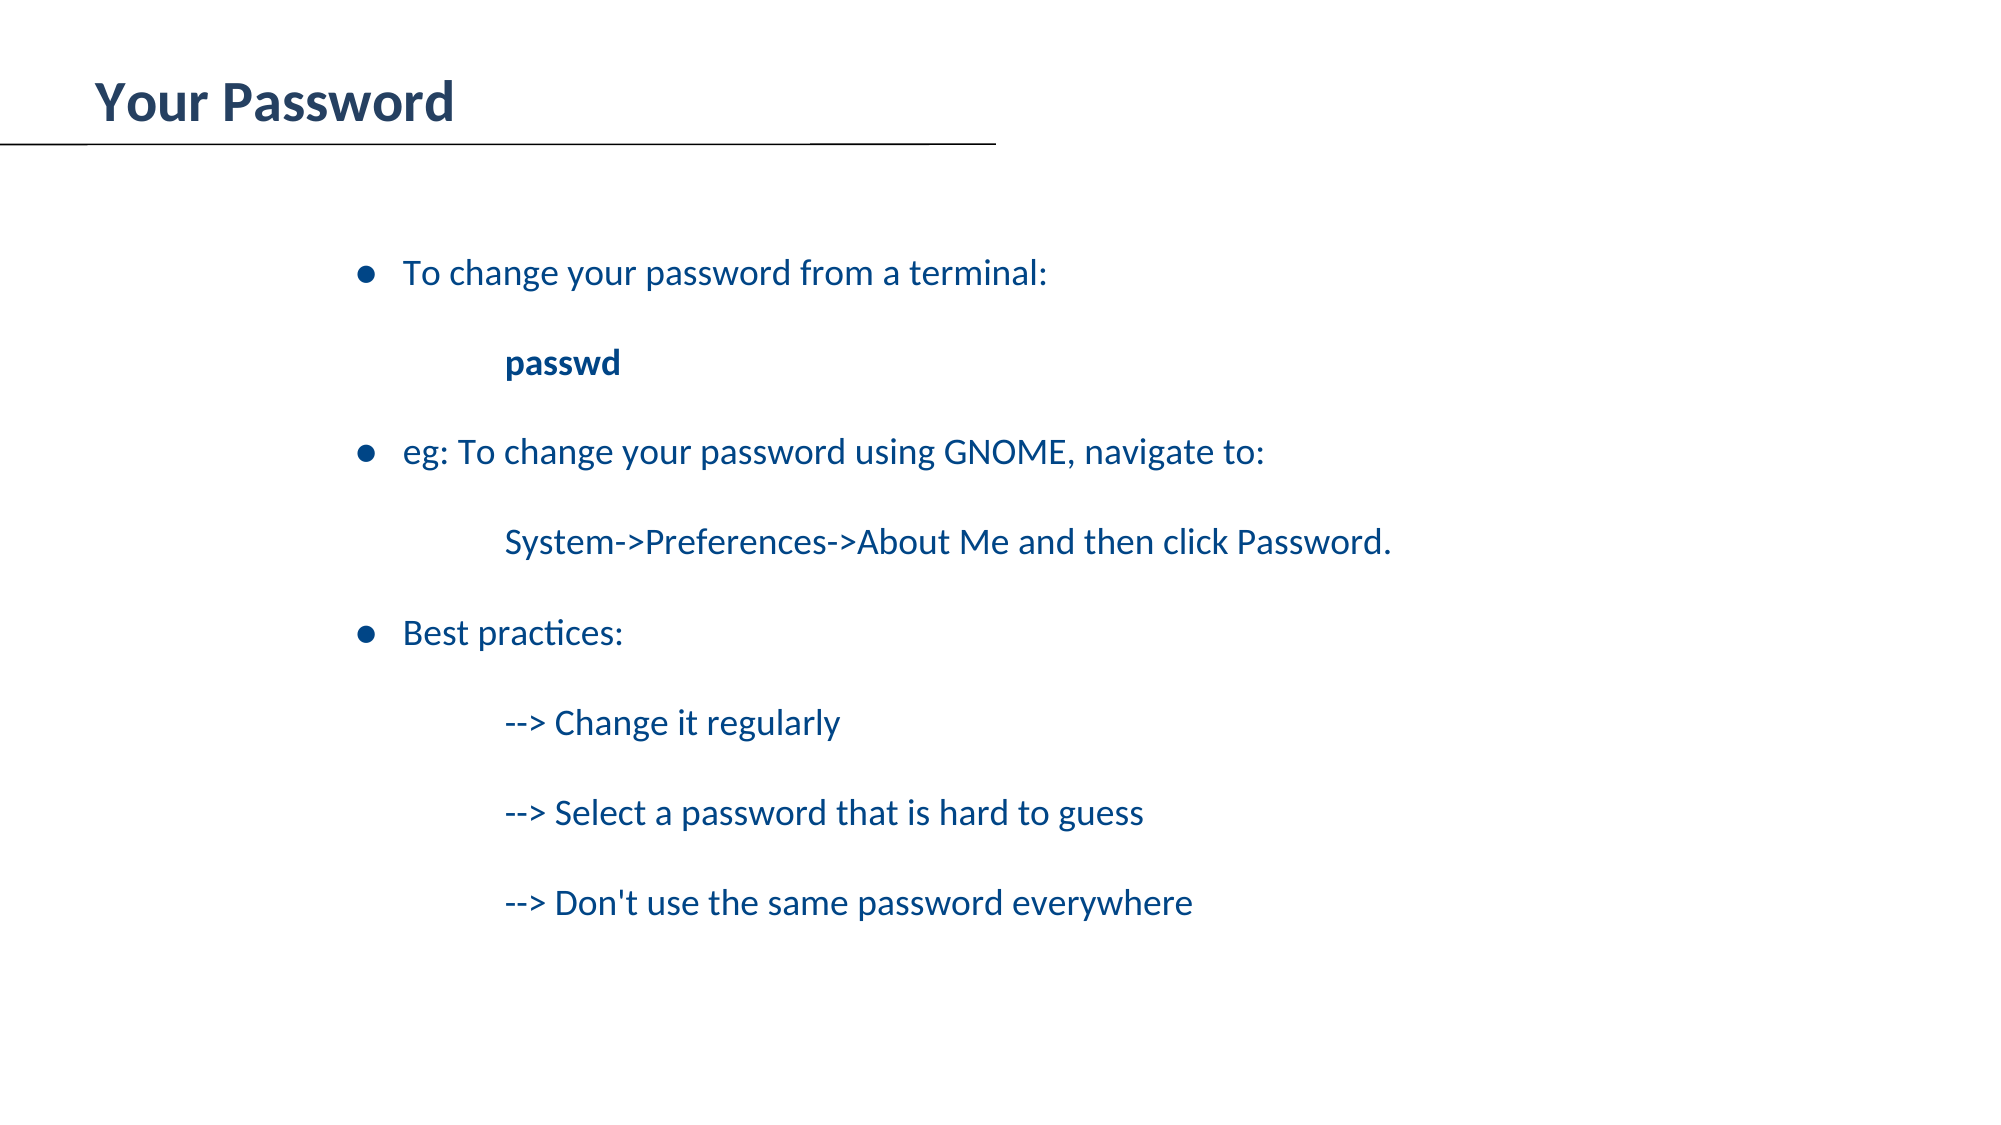

Your Password
● To change your password from a terminal:
	passwd
● eg: To change your password using GNOME, navigate to:
	System->Preferences->About Me and then click Password.
● Best practices:
	--> Change it regularly
	--> Select a password that is hard to guess
	--> Don't use the same password everywhere